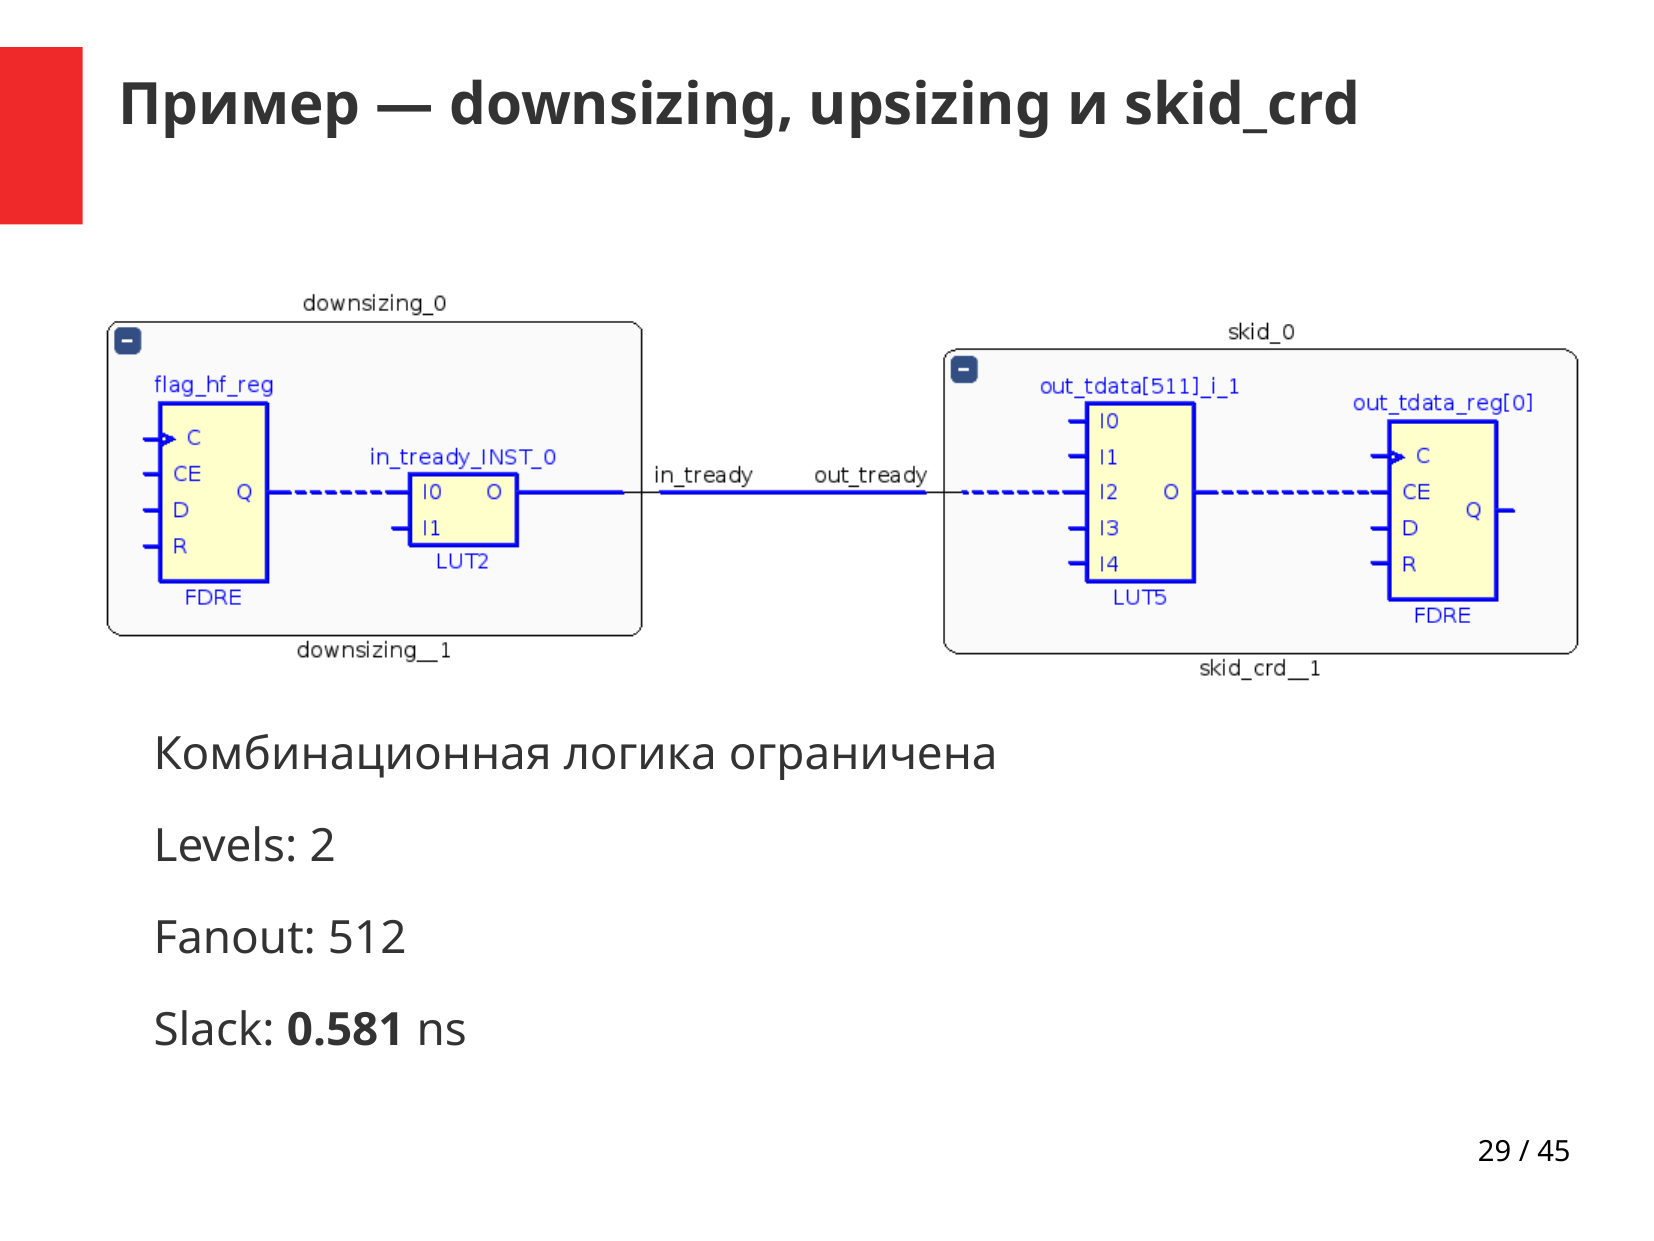

# Пример — downsizing, upsizing и skid_crd
Комбинационная логика ограничена
Levels: 2
Fanout: 512
Slack: 0.581 ns
29